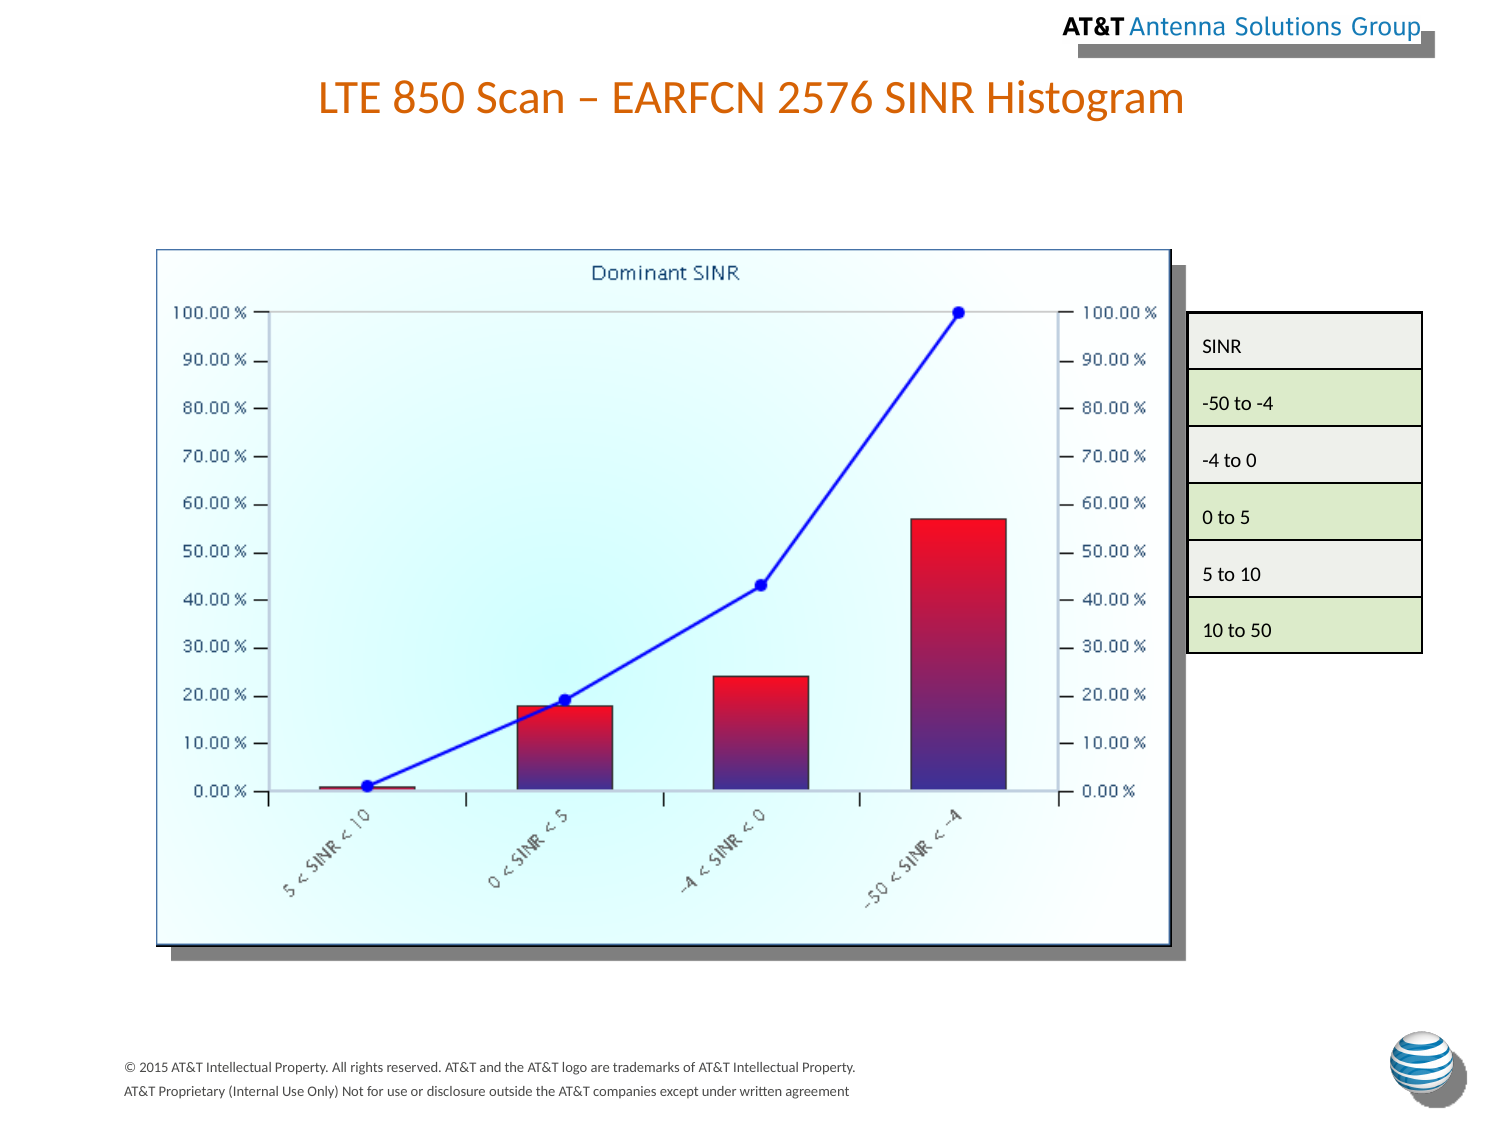

LTE 850 Scan – EARFCN 2576 SINR Histogram
| SINR |
| --- |
| -50 to -4 |
| -4 to 0 |
| 0 to 5 |
| 5 to 10 |
| 10 to 50 |
© 2015 AT&T Intellectual Property. All rights reserved. AT&T and the AT&T logo are trademarks of AT&T Intellectual Property.
AT&T Proprietary (Internal Use Only) Not for use or disclosure outside the AT&T companies except under written agreement